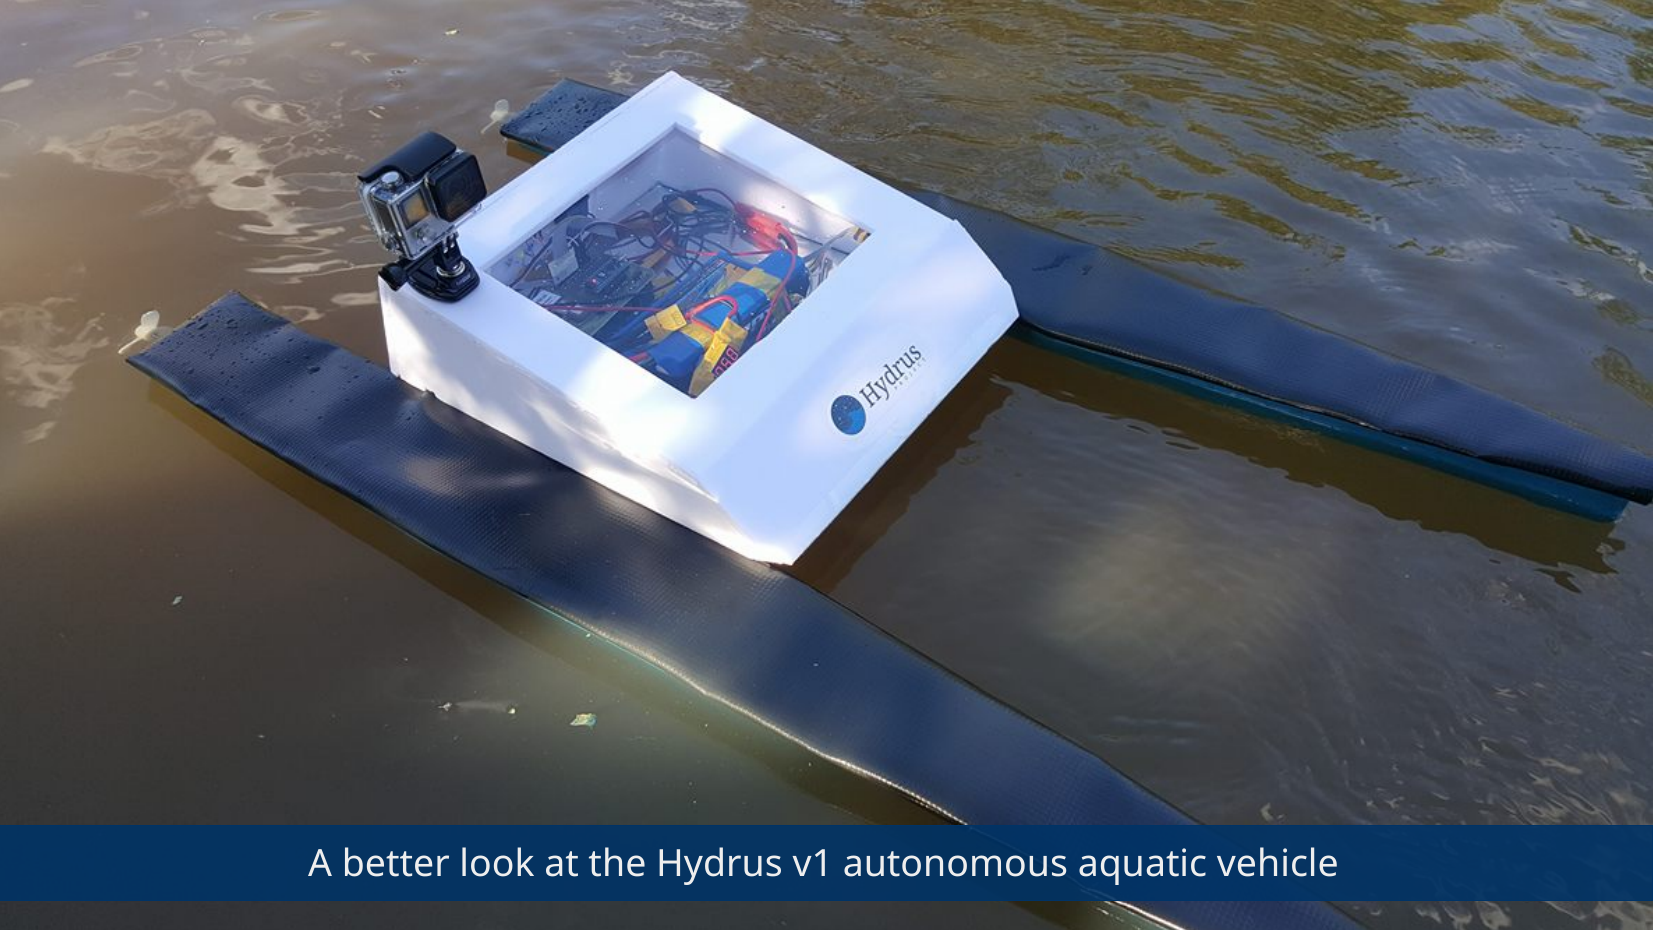

#
A better look at the Hydrus v1 autonomous aquatic vehicle